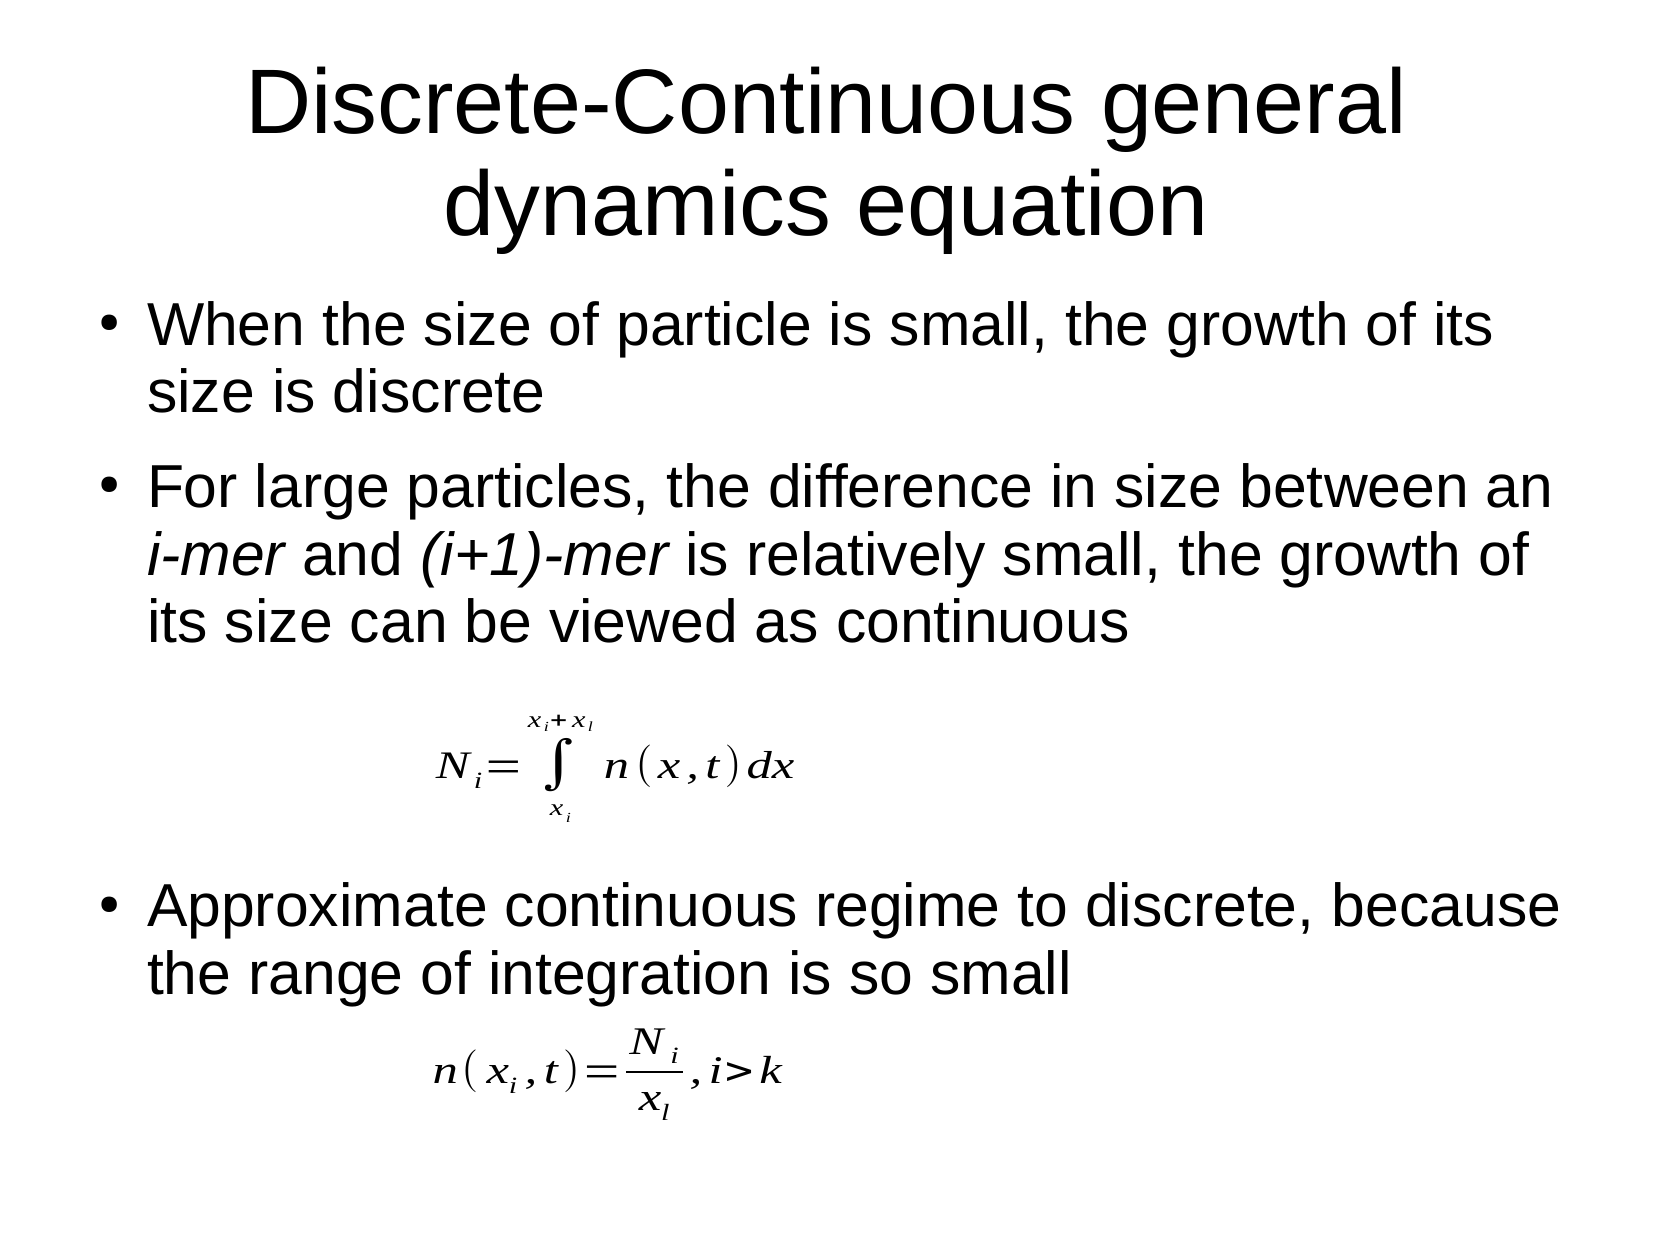

# Discrete-Continuous general dynamics equation
When the size of particle is small, the growth of its size is discrete
For large particles, the difference in size between an i-mer and (i+1)-mer is relatively small, the growth of its size can be viewed as continuous
Approximate continuous regime to discrete, because the range of integration is so small